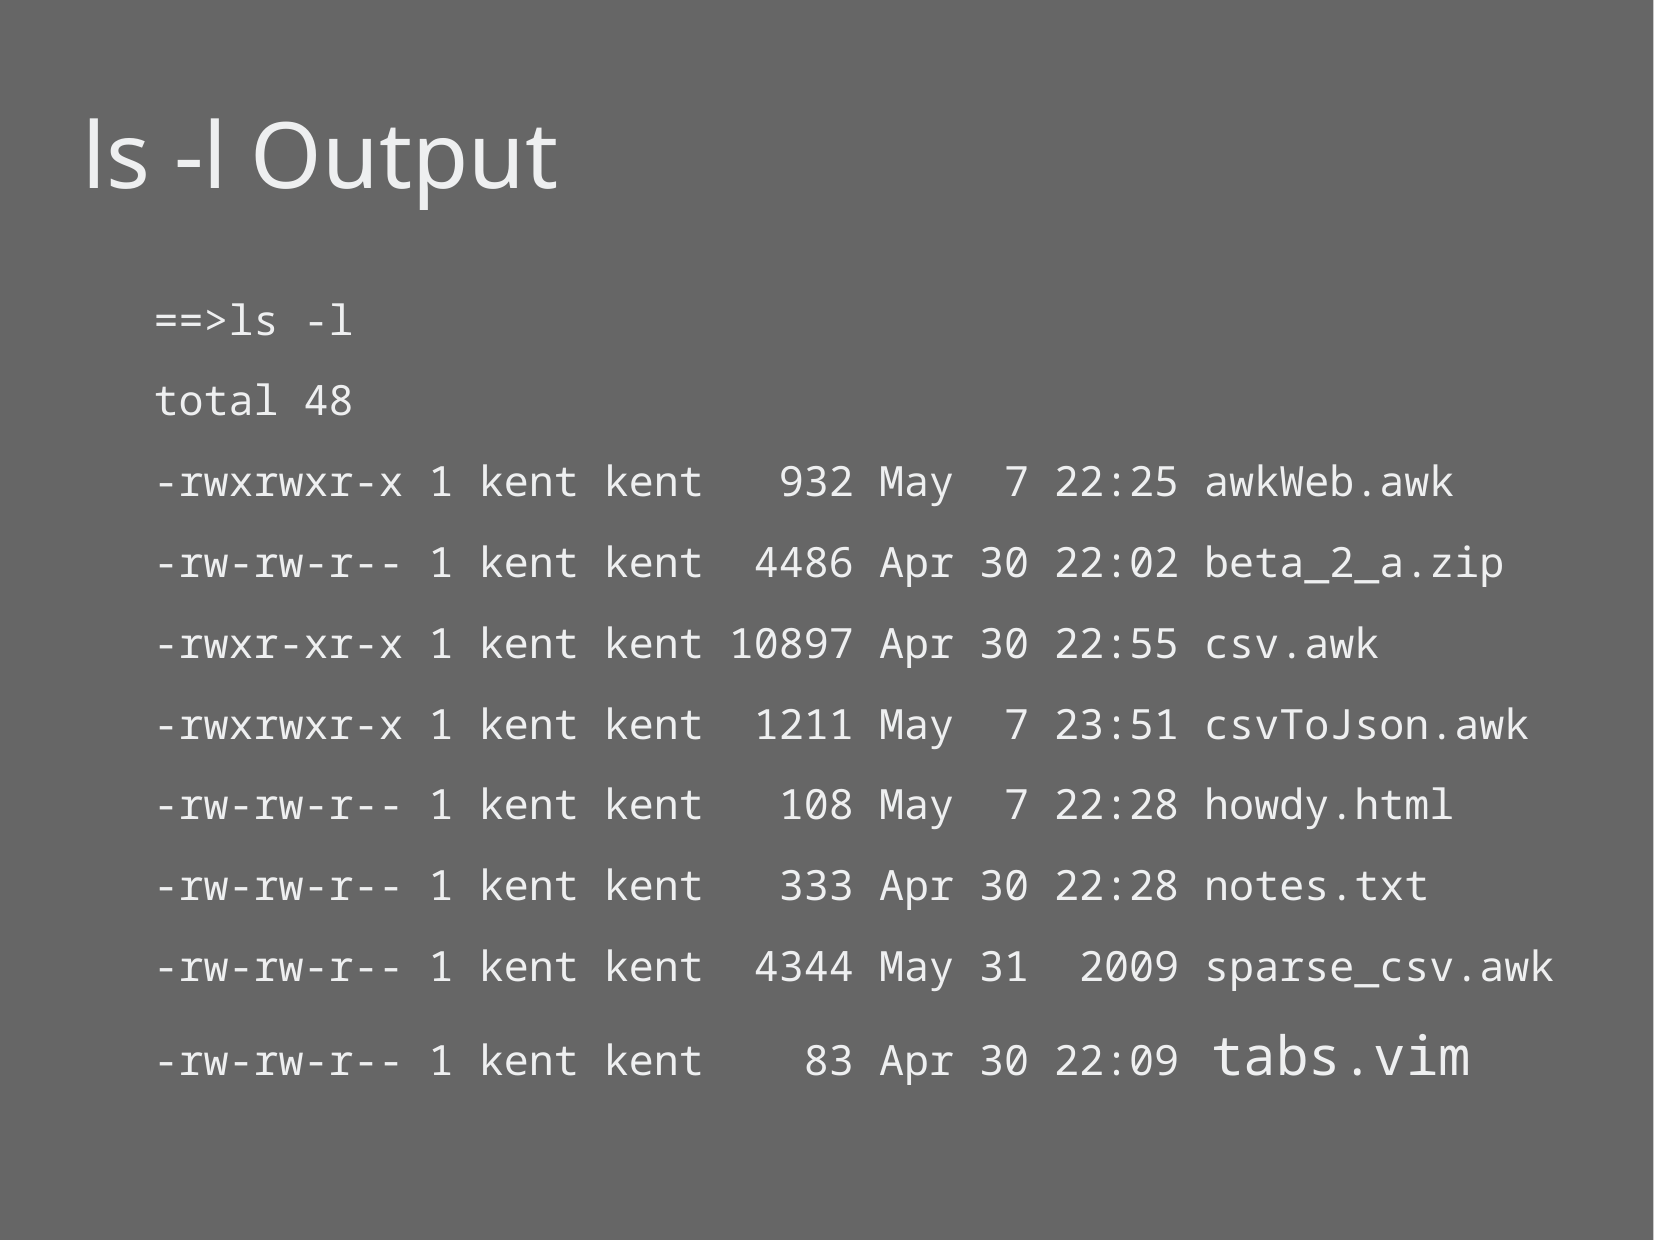

# ls -l Output
==>ls -l
total 48
-rwxrwxr-x 1 kent kent 932 May 7 22:25 awkWeb.awk
-rw-rw-r-- 1 kent kent 4486 Apr 30 22:02 beta_2_a.zip
-rwxr-xr-x 1 kent kent 10897 Apr 30 22:55 csv.awk
-rwxrwxr-x 1 kent kent 1211 May 7 23:51 csvToJson.awk
-rw-rw-r-- 1 kent kent 108 May 7 22:28 howdy.html
-rw-rw-r-- 1 kent kent 333 Apr 30 22:28 notes.txt
-rw-rw-r-- 1 kent kent 4344 May 31 2009 sparse_csv.awk
-rw-rw-r-- 1 kent kent 83 Apr 30 22:09 tabs.vim